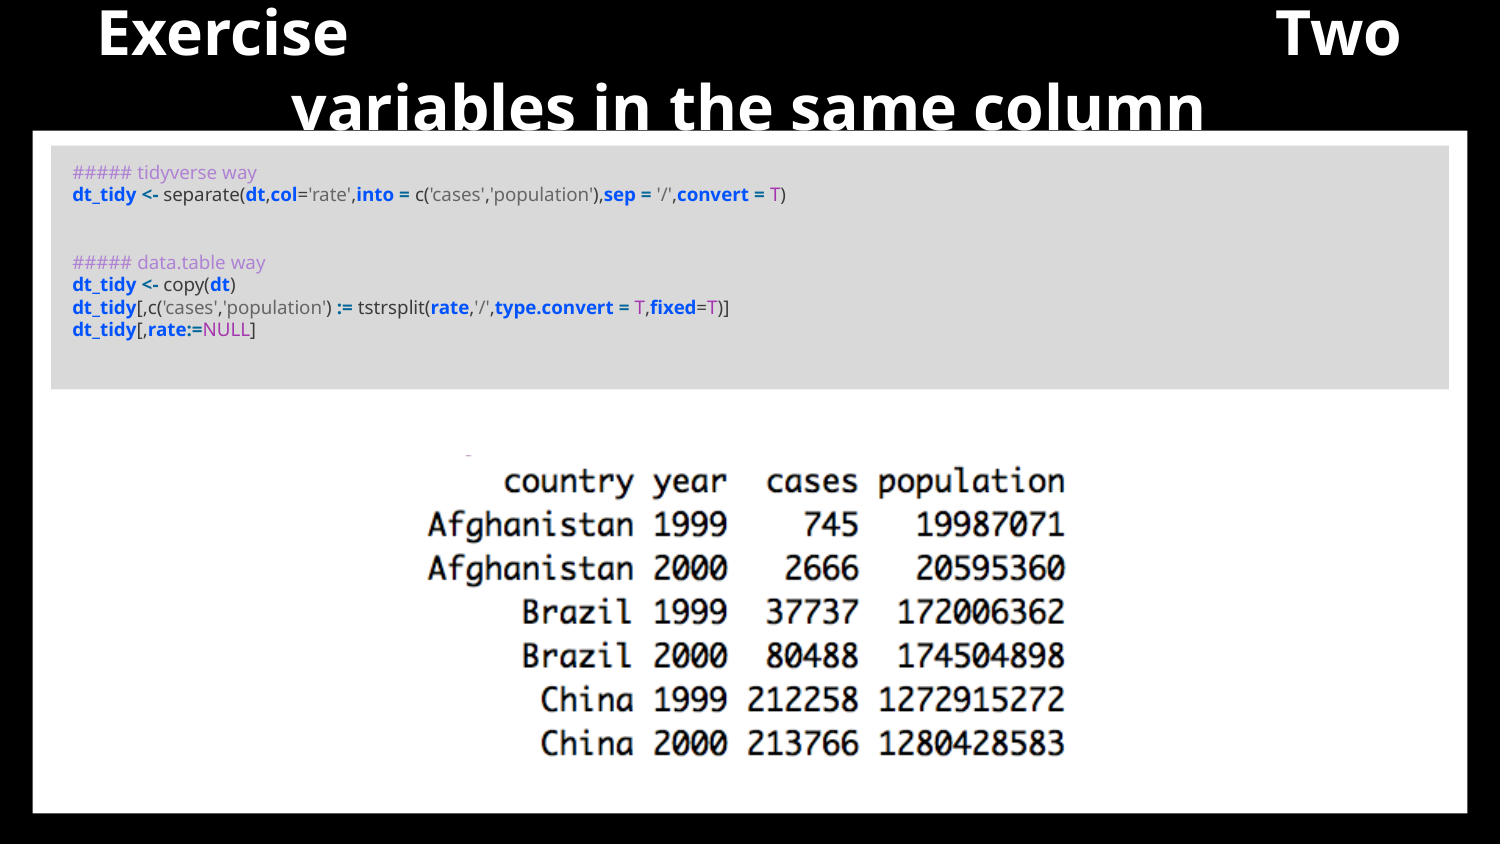

Exercise Two variables in the same column
##### tidyverse way dt_tidy <- separate(dt,col='rate',into = c('cases','population'),sep = '/',convert = T) ##### data.table way dt_tidy <- copy(dt) dt_tidy[,c('cases','population') := tstrsplit(rate,'/',type.convert = T,fixed=T)] dt_tidy[,rate:=NULL]